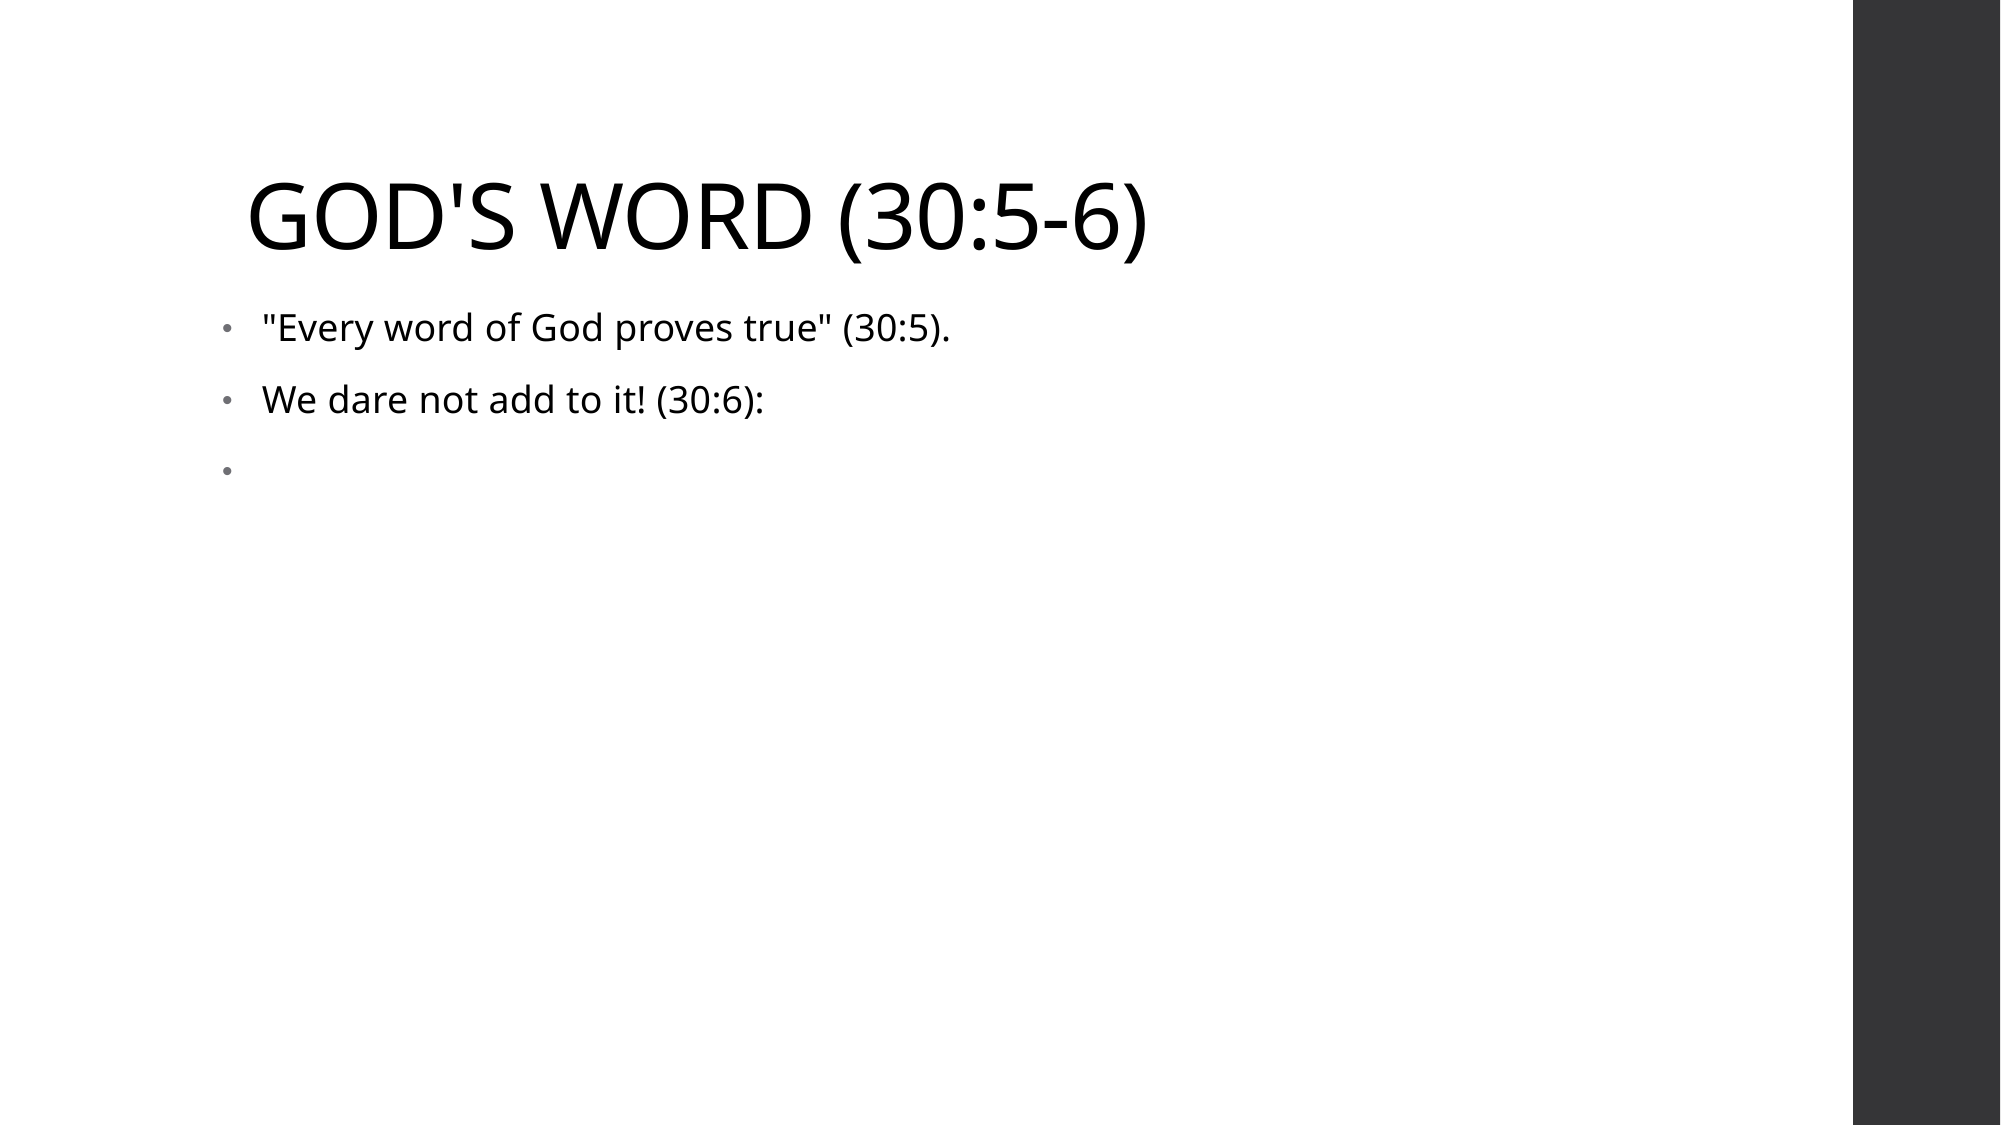

# GOD'S WORD (30:5-6)
 "Every word of God proves true" (30:5).
 We dare not add to it! (30:6):